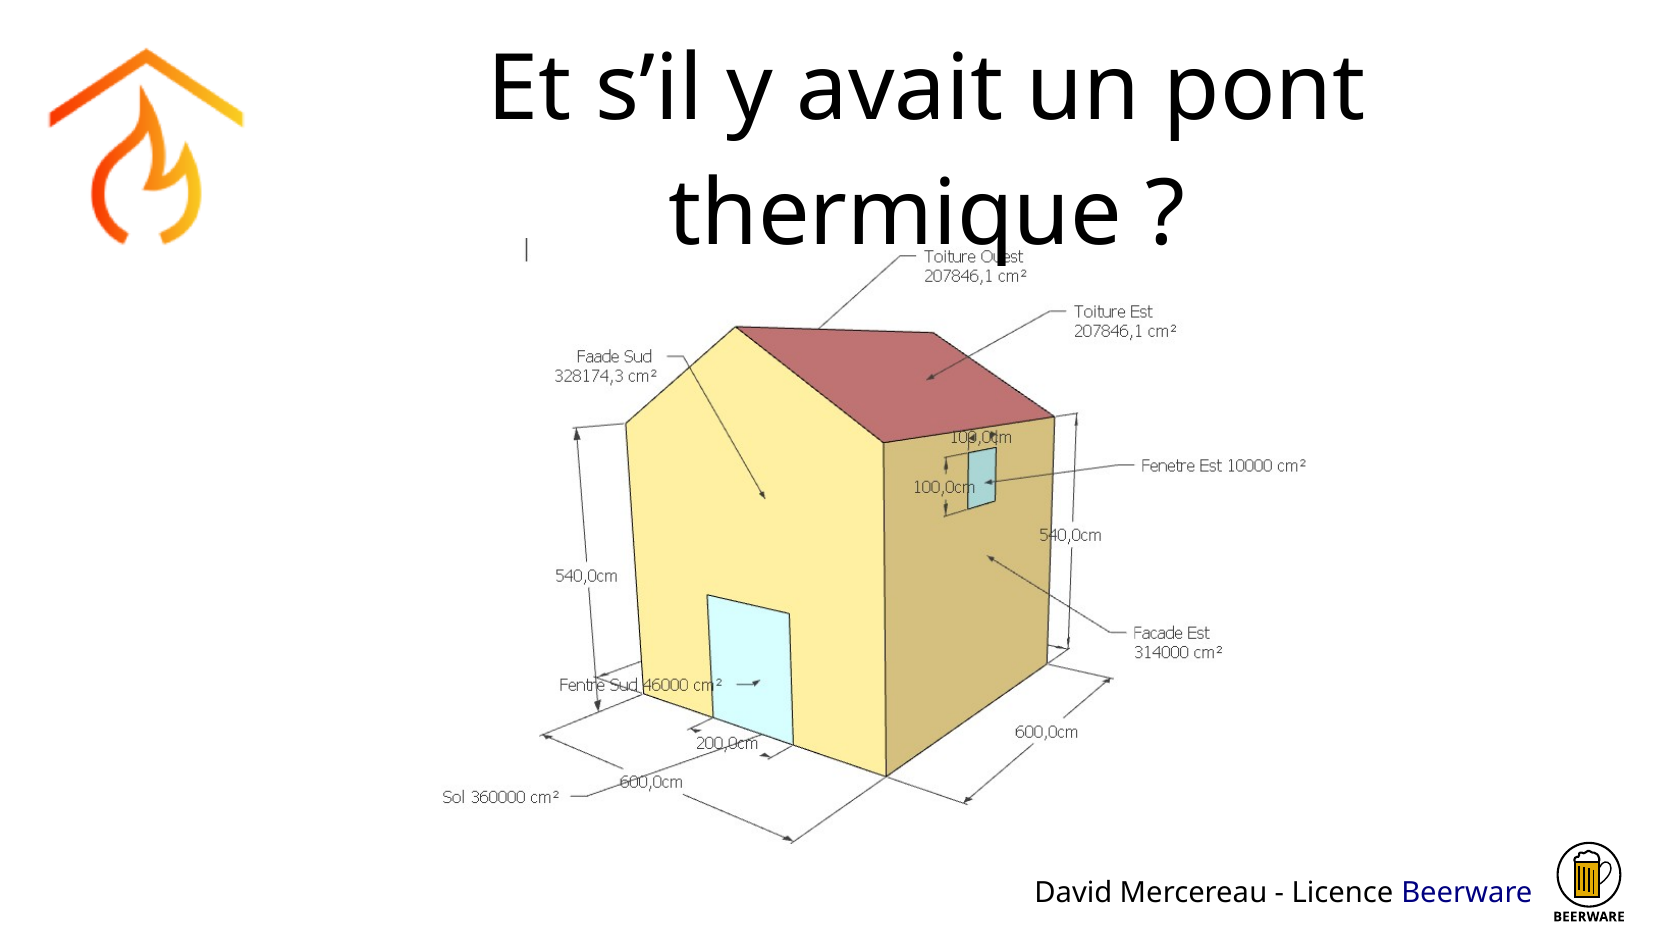

# Et s’il y avait un pont thermique ?